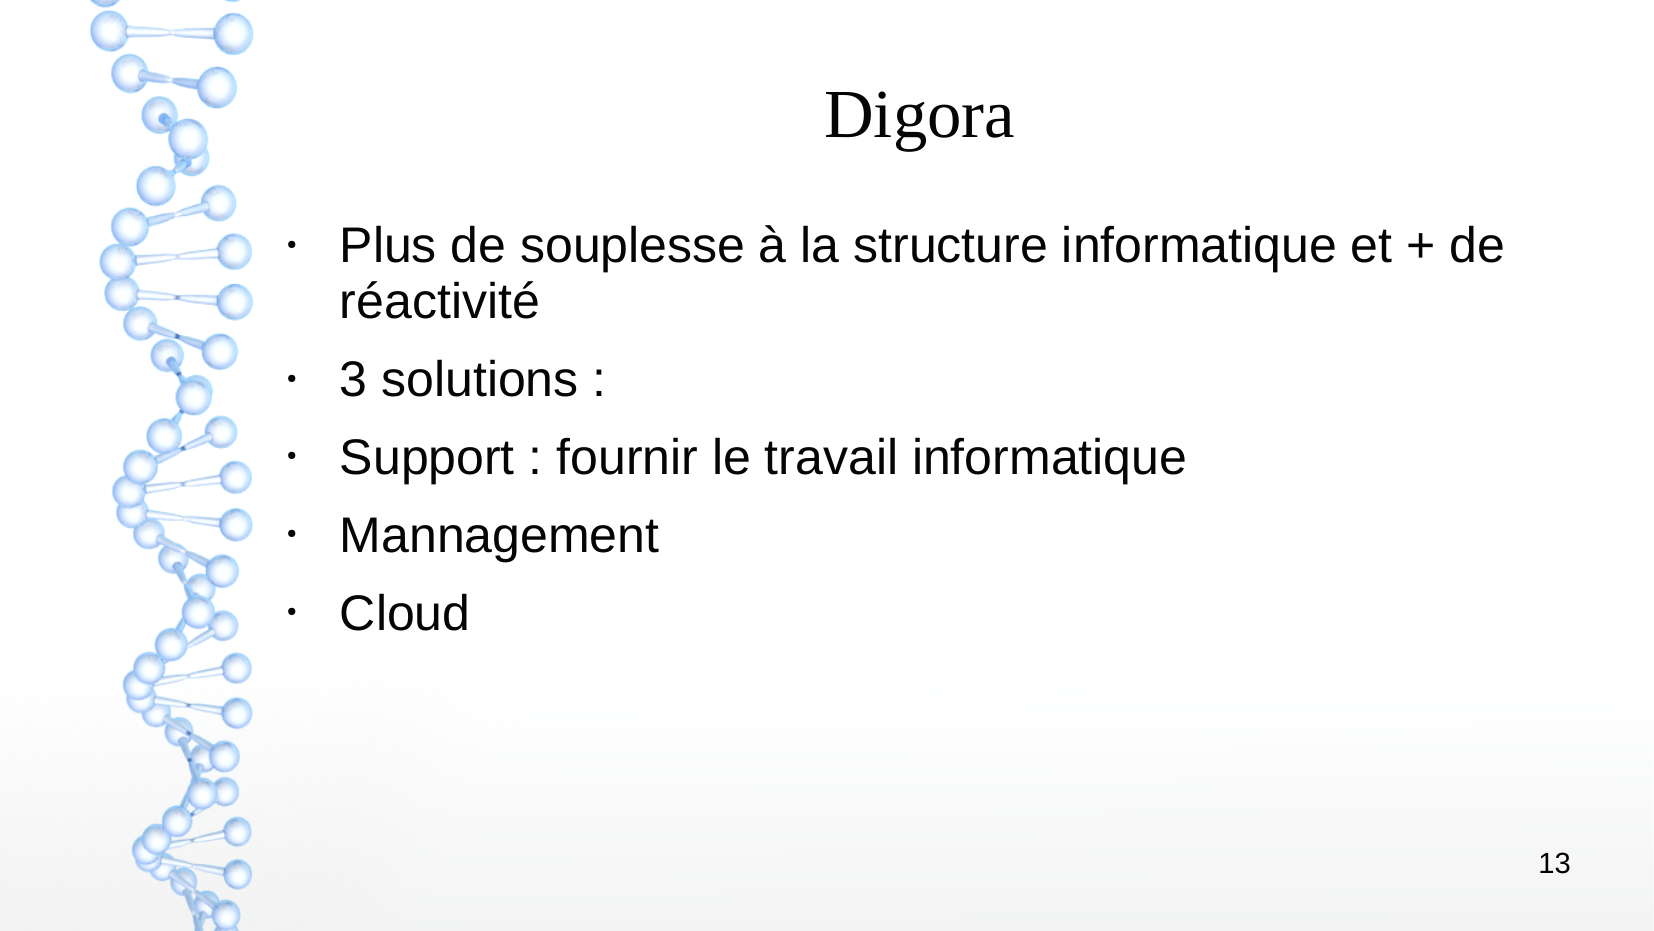

# Digora
Plus de souplesse à la structure informatique et + de réactivité
3 solutions :
Support : fournir le travail informatique
Mannagement
Cloud
13